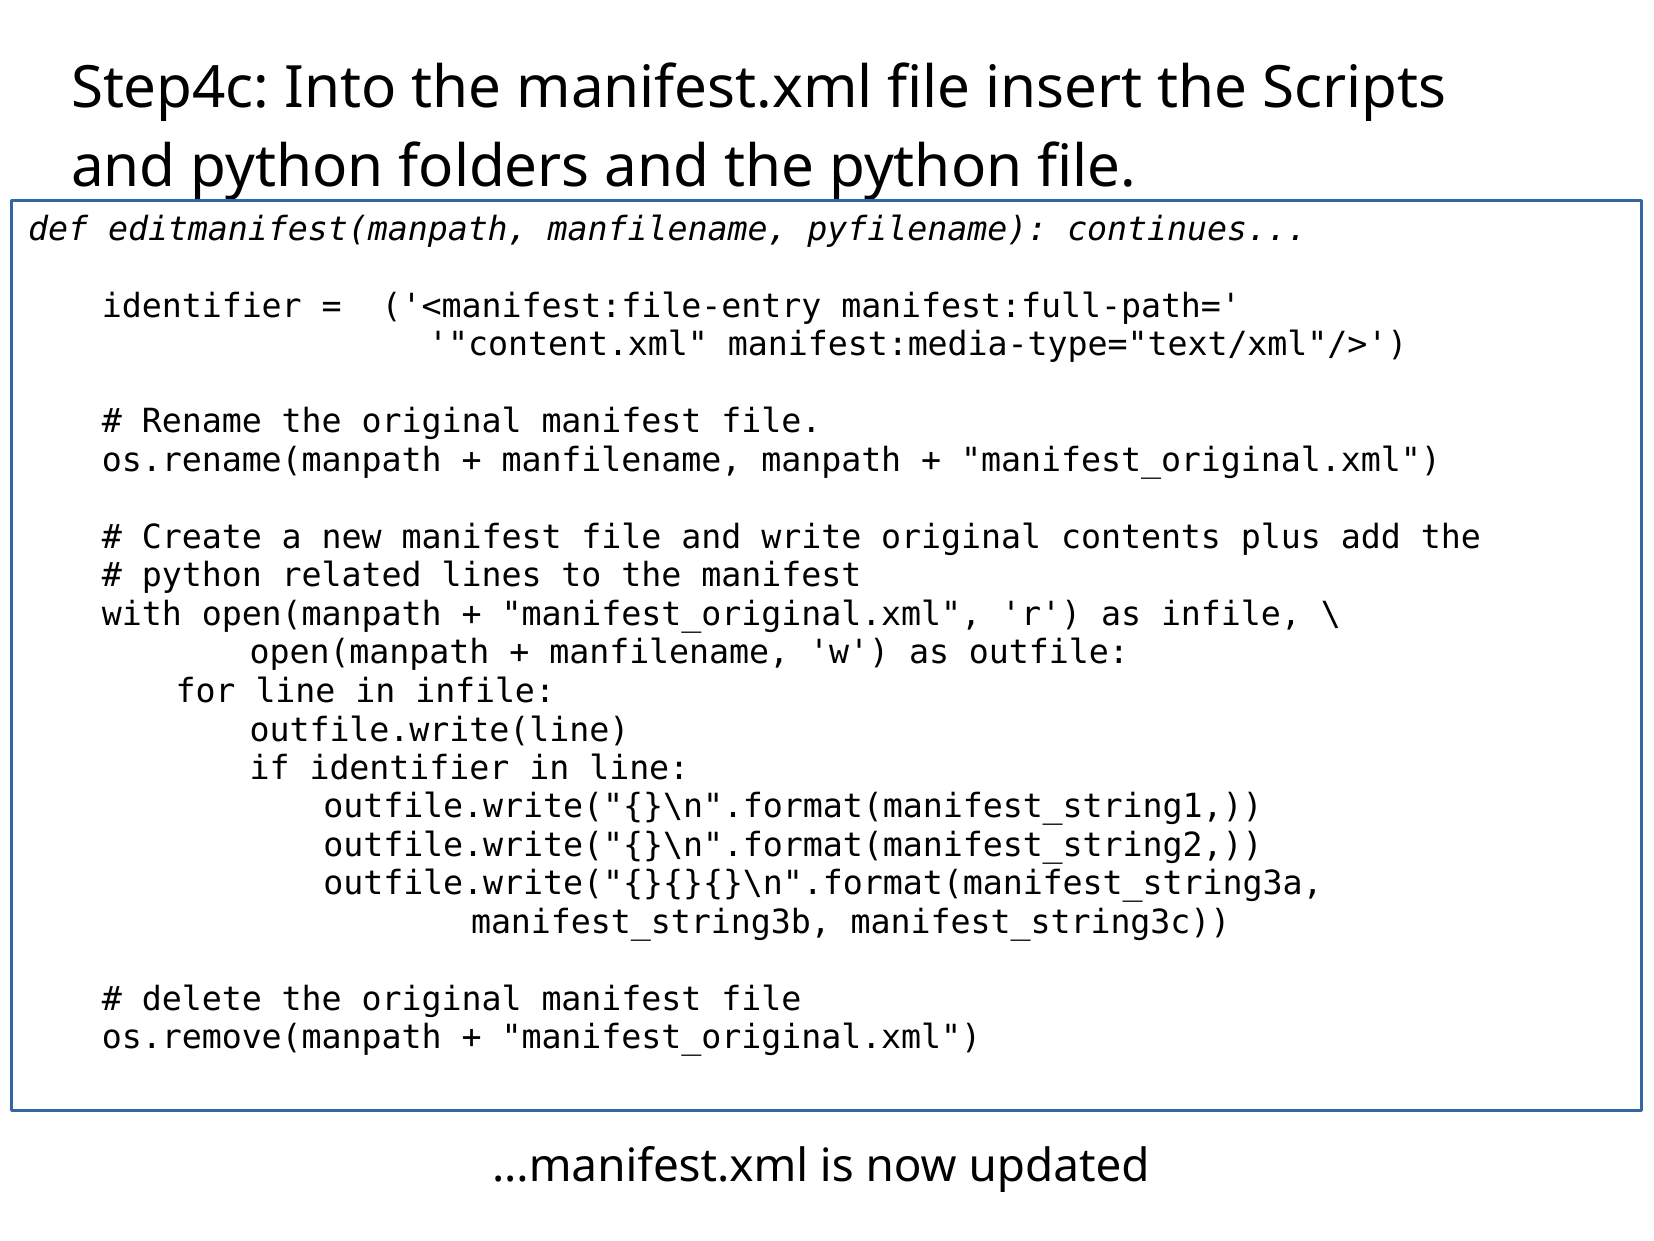

# Step4c: Into the manifest.xml file insert the Scripts and python folders and the python file.
def editmanifest(manpath, manfilename, pyfilename): continues...
	identifier = ('<manifest:file-entry manifest:full-path='
 '"content.xml" manifest:media-type="text/xml"/>')
	# Rename the original manifest file.
	os.rename(manpath + manfilename, manpath + "manifest_original.xml")
	# Create a new manifest file and write original contents plus add the
	# python related lines to the manifest
	with open(manpath + "manifest_original.xml", 'r') as infile, \
 		open(manpath + manfilename, 'w') as outfile:
 	for line in infile:
 		outfile.write(line)
 		if identifier in line:
 			outfile.write("{}\n".format(manifest_string1,))
 		outfile.write("{}\n".format(manifest_string2,))
 		outfile.write("{}{}{}\n".format(manifest_string3a,
 				manifest_string3b, manifest_string3c))
	# delete the original manifest file
	os.remove(manpath + "manifest_original.xml")
...manifest.xml is now updated